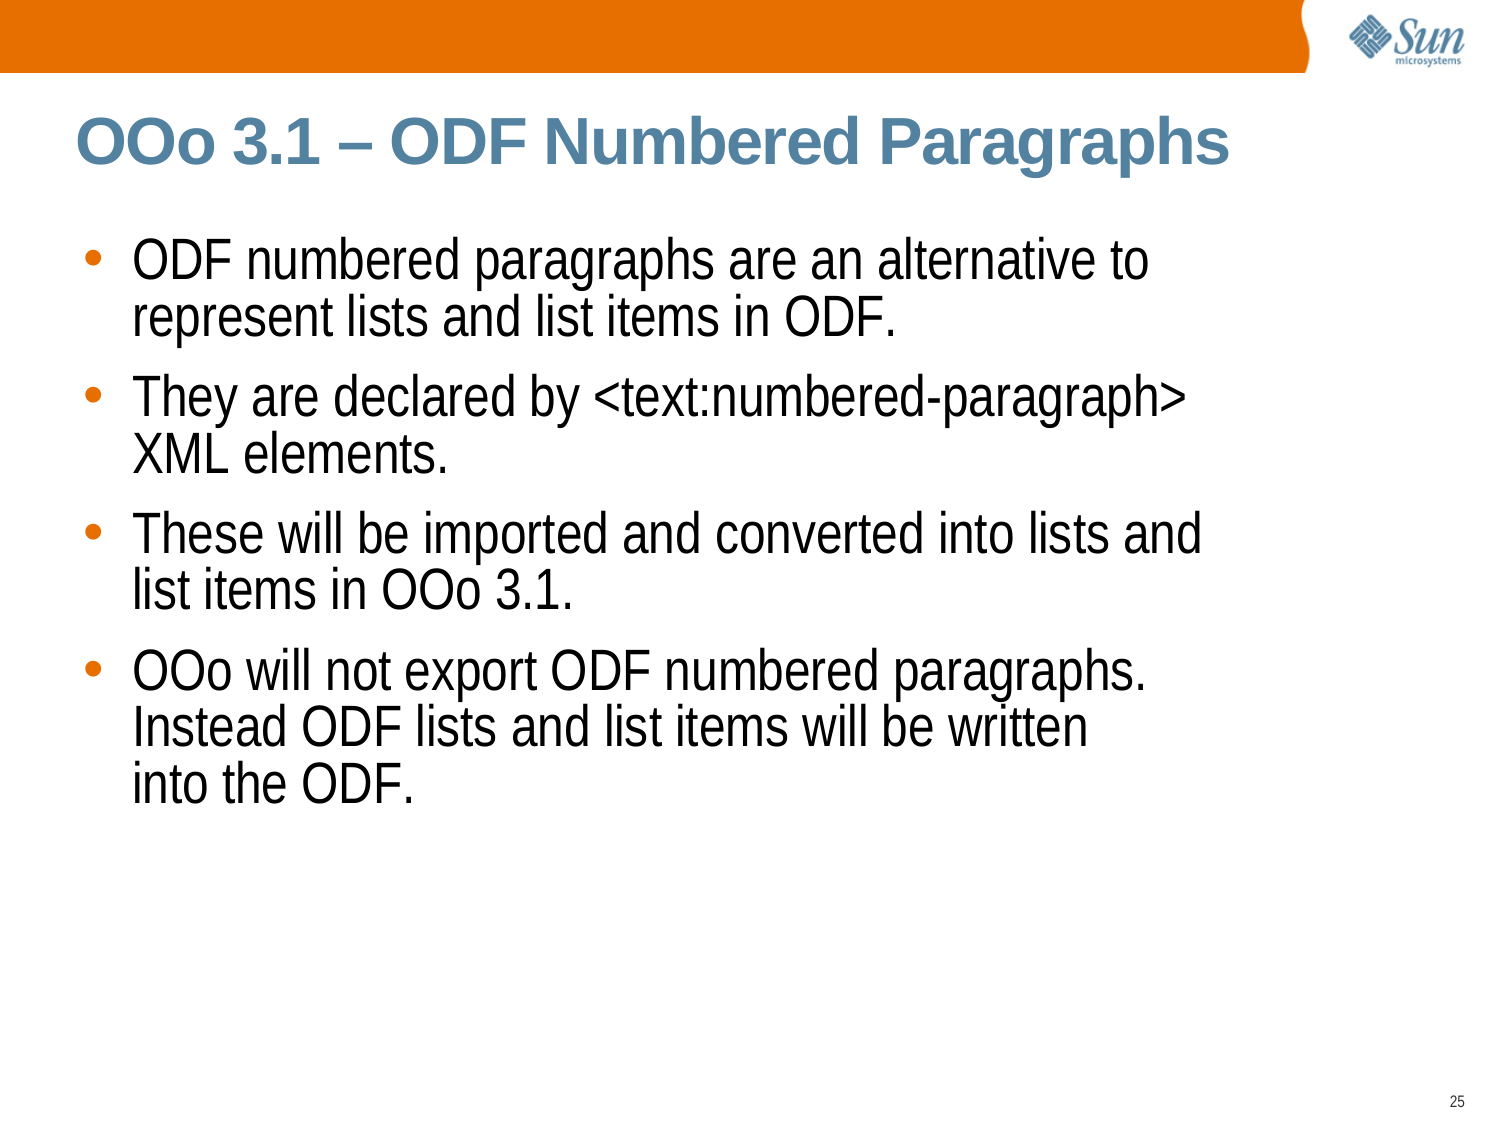

# OOo 3.1 – ODF Numbered Paragraphs
ODF numbered paragraphs are an alternative to
represent lists and list items in ODF.
They are declared by <text:numbered-paragraph>
XML elements.
These will be imported and converted into lists and
list items in OOo 3.1.
OOo will not export ODF numbered paragraphs.
Instead ODF lists and list items will be written
into the ODF.